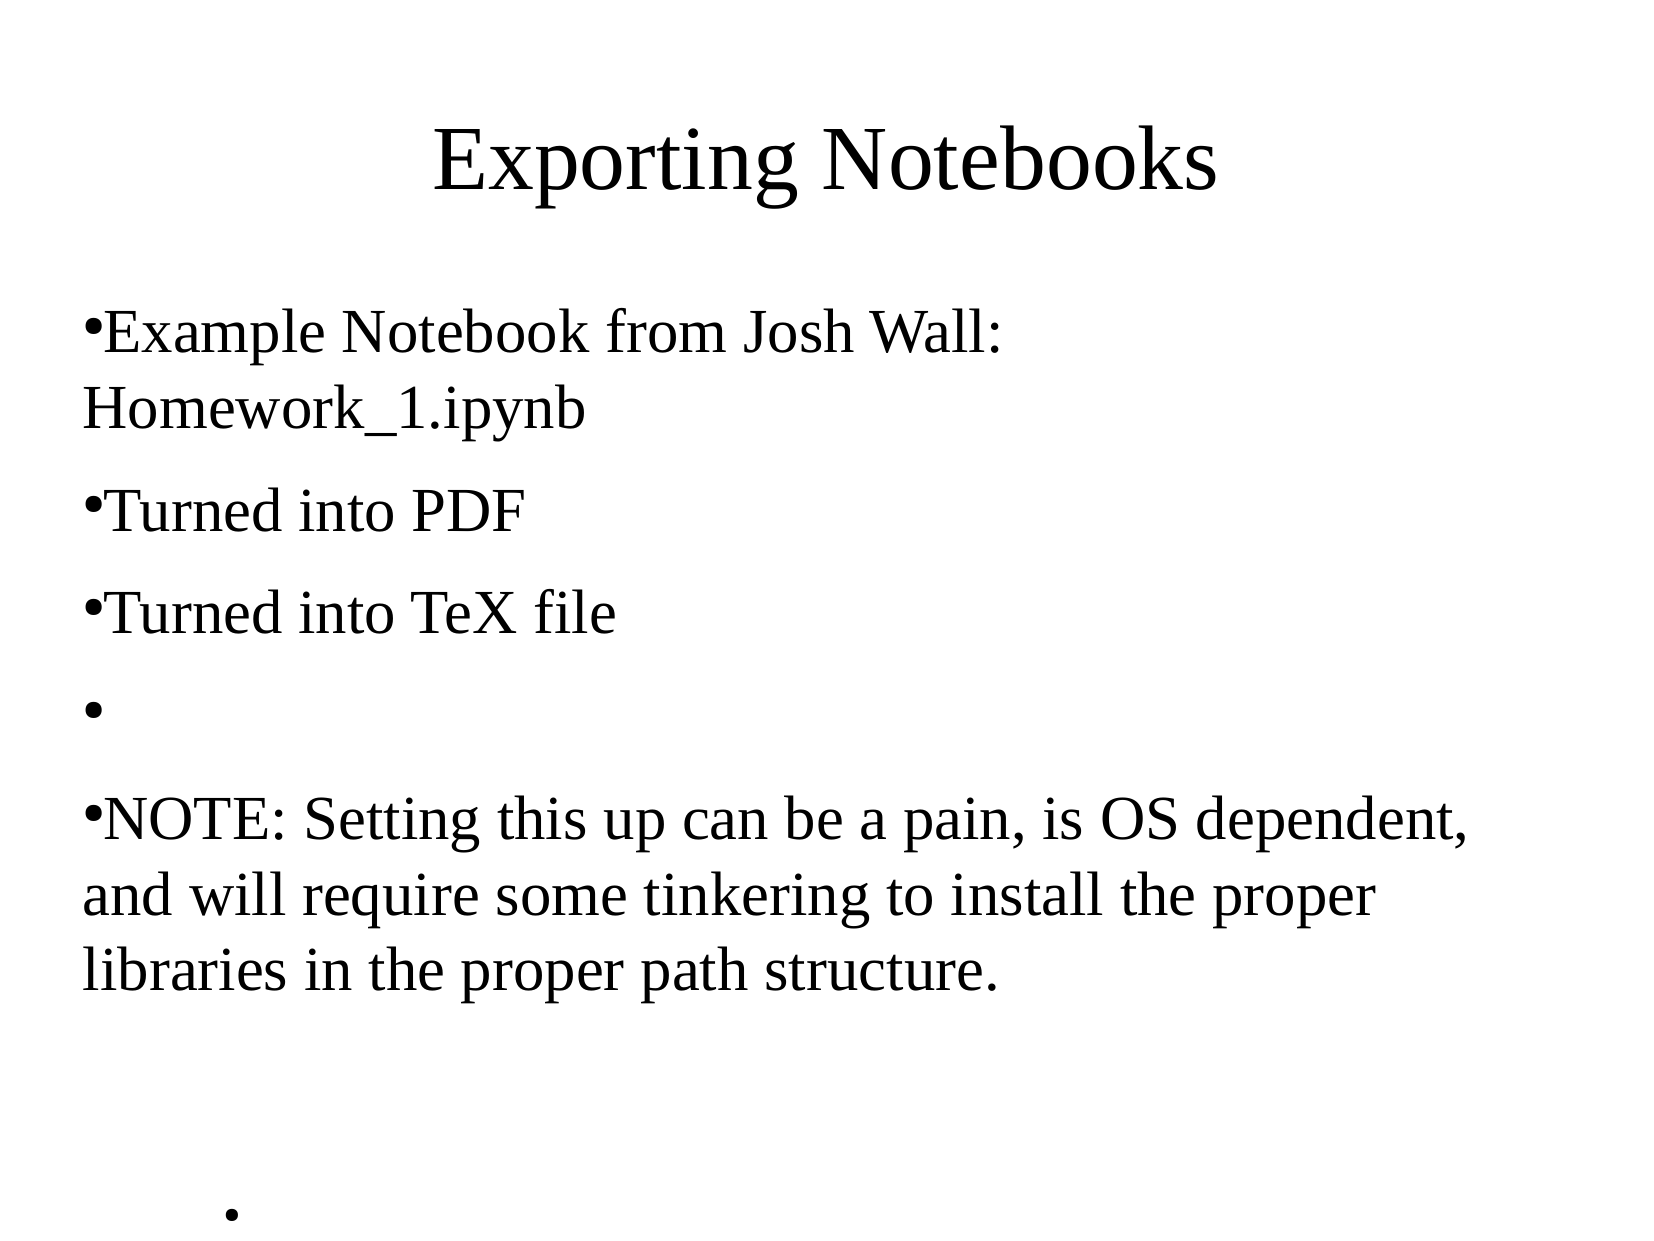

# Exporting Notebooks
Example Notebook from Josh Wall: 			Homework_1.ipynb
Turned into PDF
Turned into TeX file
NOTE: Setting this up can be a pain, is OS dependent, and will require some tinkering to install the proper libraries in the proper path structure.